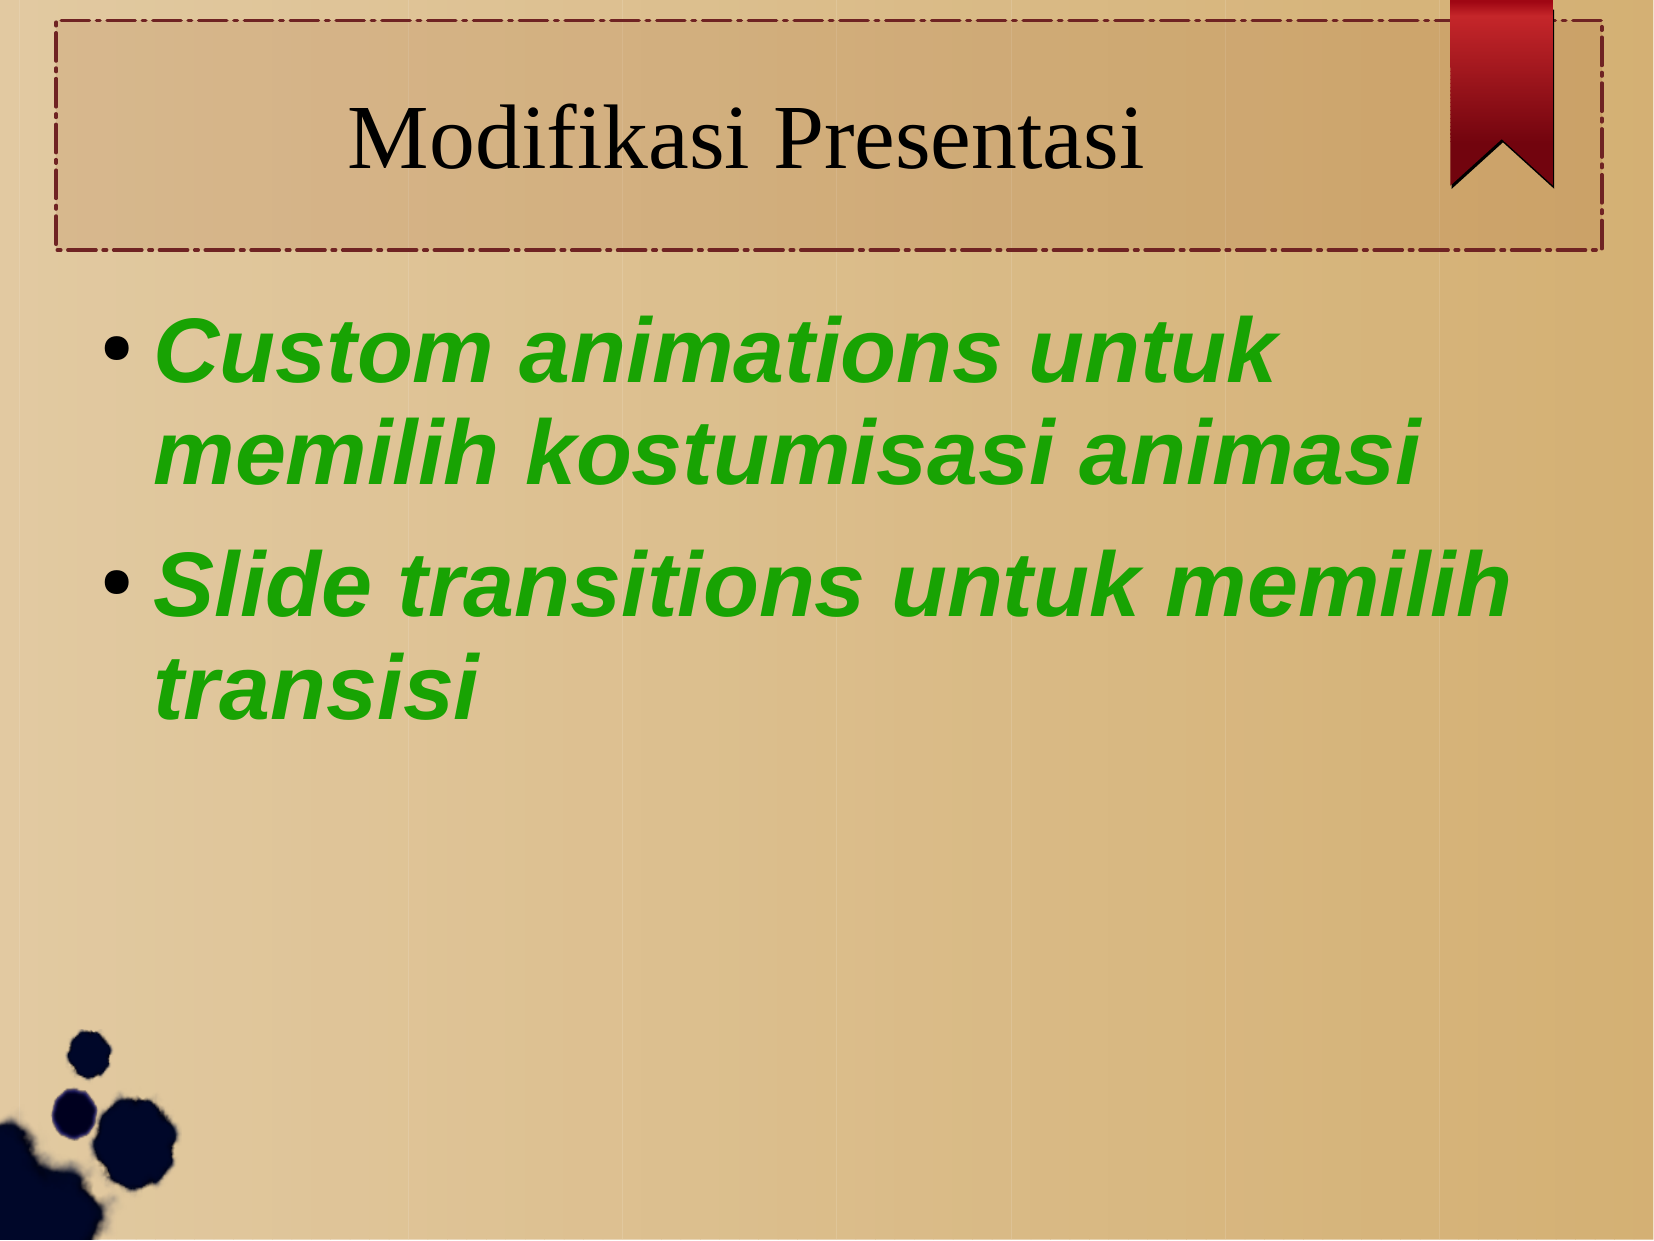

# Modifikasi Presentasi
Custom animations untuk memilih kostumisasi animasi
Slide transitions untuk memilih transisi